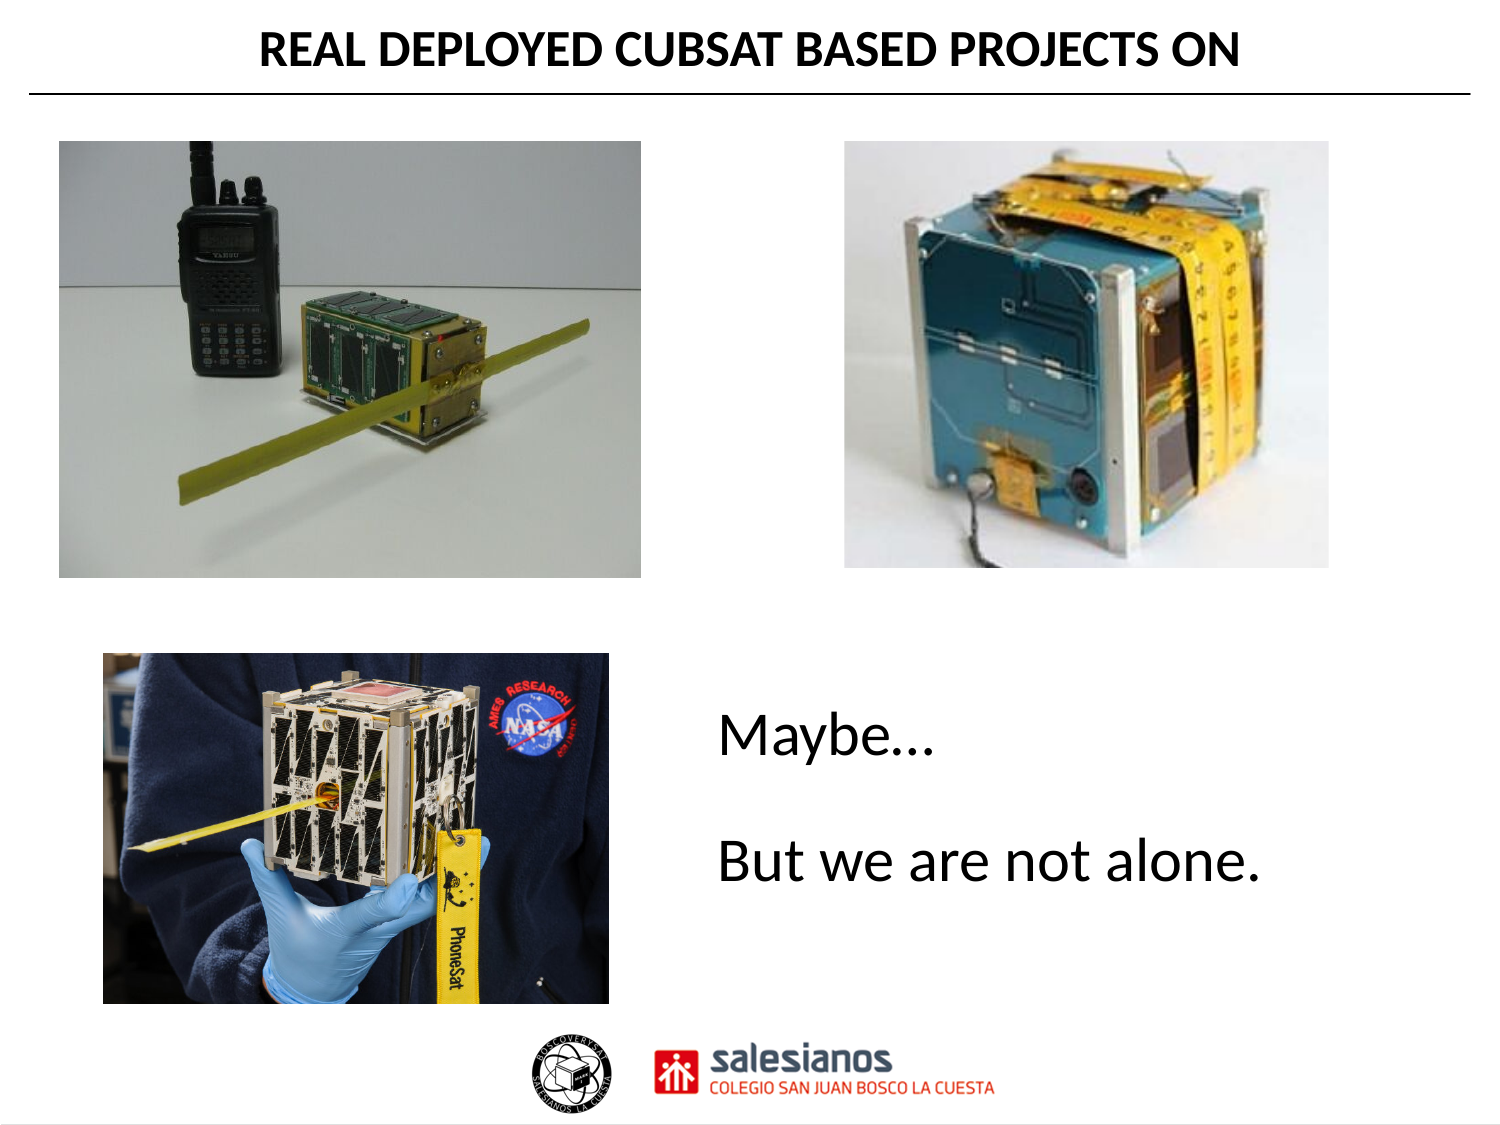

REAL DEPLOYED CUBSAT BASED PROJECTS ON
Maybe…
But we are not alone.